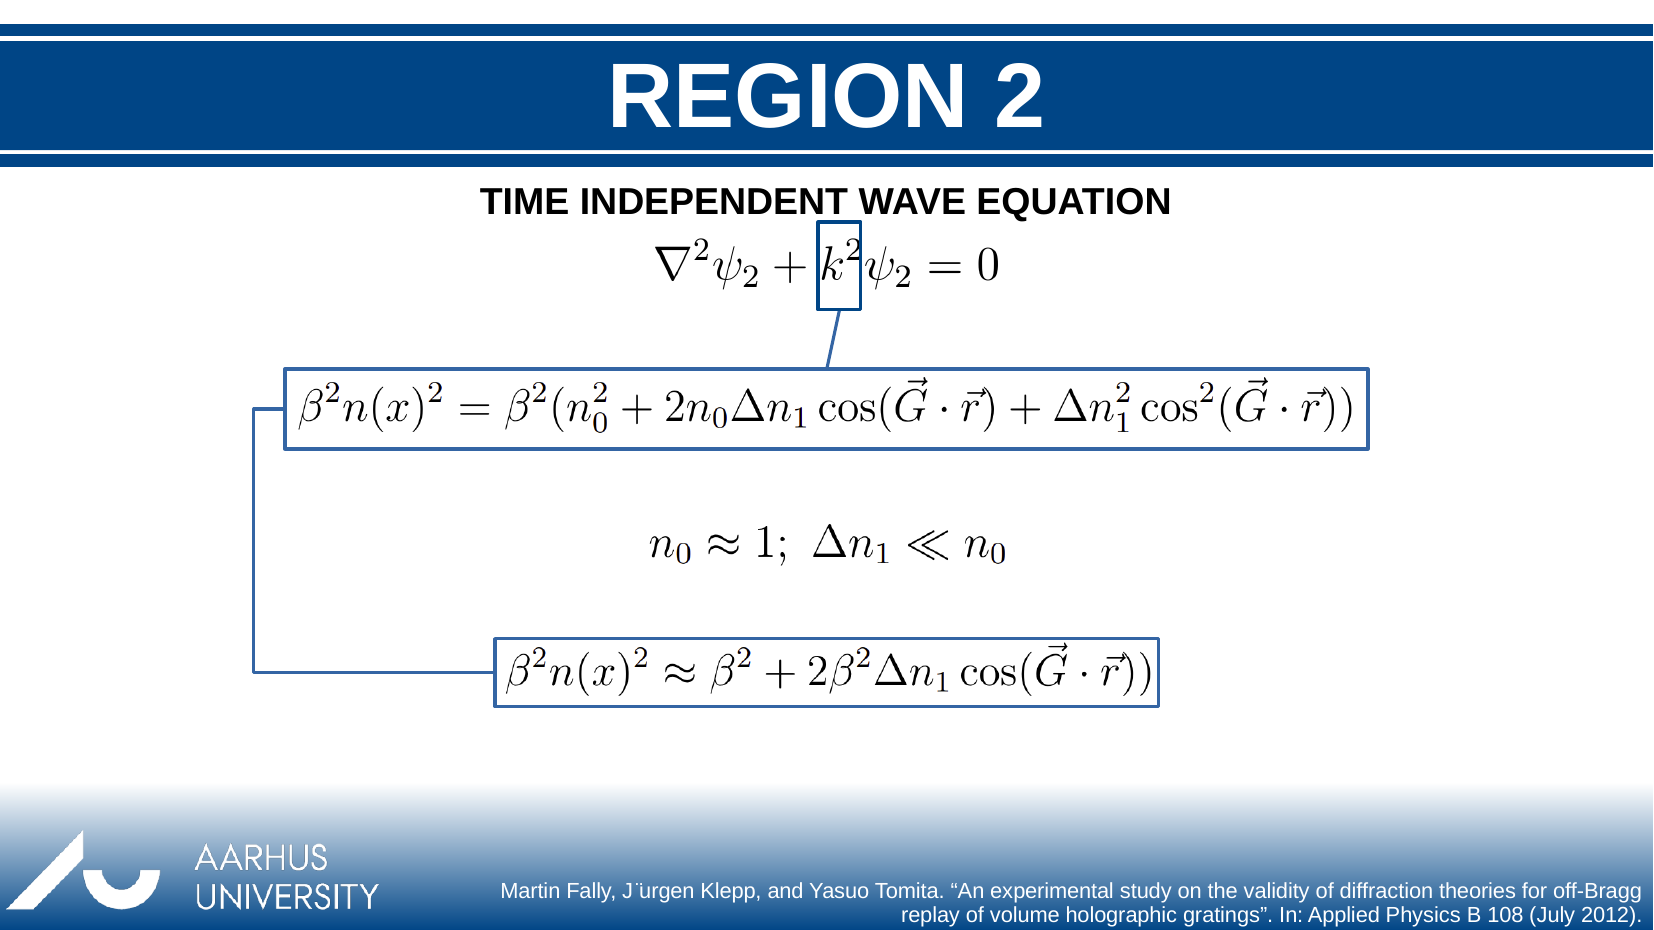

# REGION 2
TIME INDEPENDENT WAVE EQUATION
Martin Fally, J ̈urgen Klepp, and Yasuo Tomita. “An experimental study on the validity of diffraction theories for off-Bragg replay of volume holographic gratings”. In: Applied Physics B 108 (July 2012).